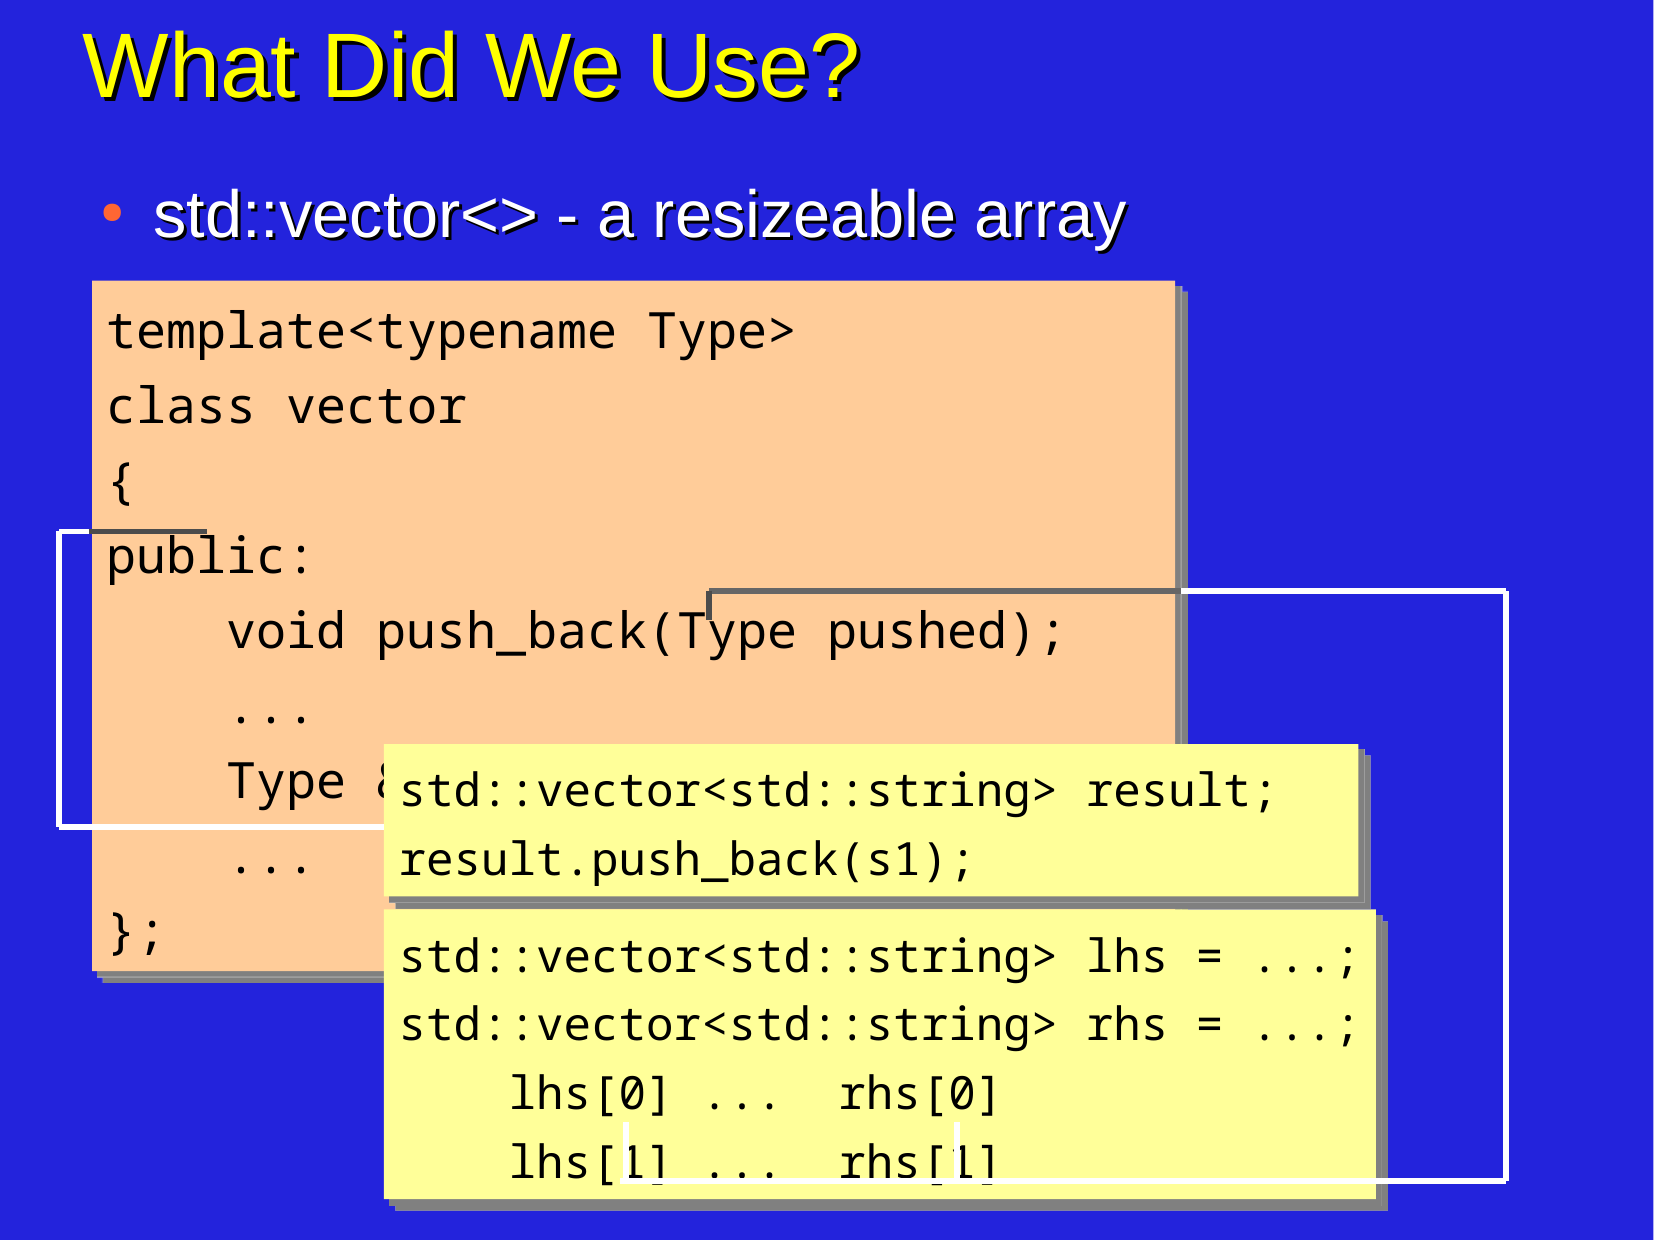

# What Did We Use?
std::vector<> - a resizeable array
template<typename Type>
class vector
{
public:
 void push_back(Type pushed);
 ...
 Type & operator[](size_t at);
 ...
};
std::vector<std::string> result;
result.push_back(s1);
std::vector<std::string> lhs = ...;
std::vector<std::string> rhs = ...;
 lhs[0] ... rhs[0]
 lhs[1] ... rhs[1]